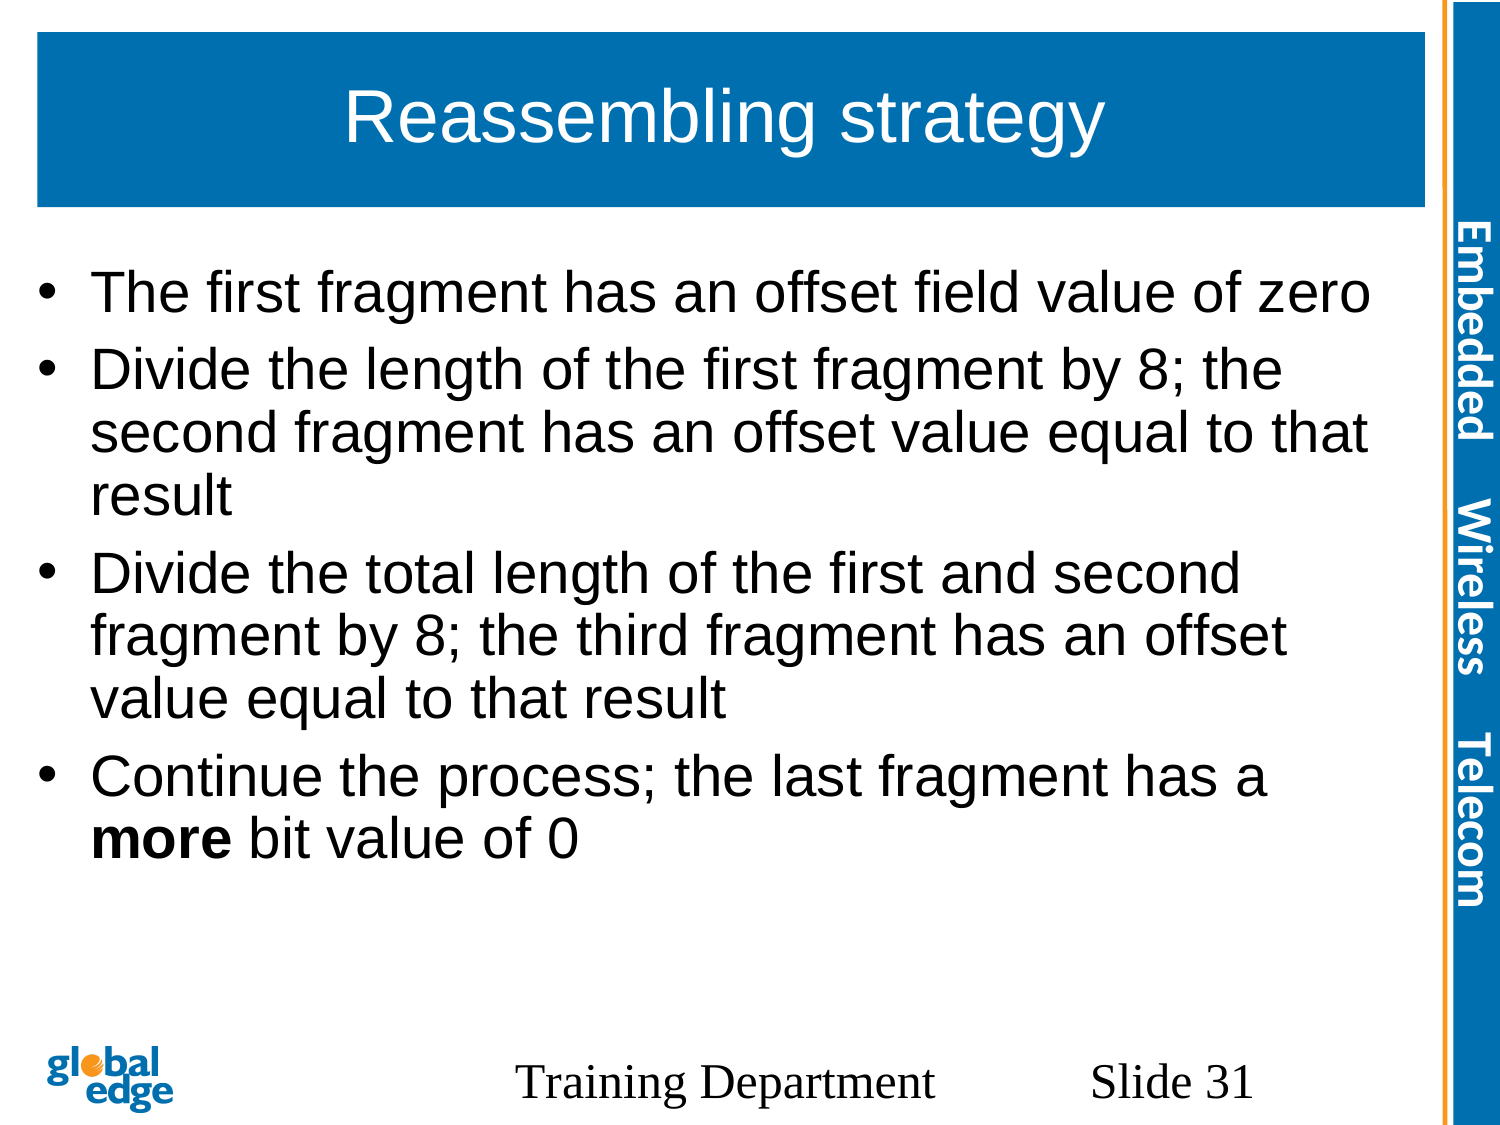

# Reassembling strategy
The first fragment has an offset field value of zero
Divide the length of the first fragment by 8; the second fragment has an offset value equal to that result
Divide the total length of the first and second fragment by 8; the third fragment has an offset value equal to that result
Continue the process; the last fragment has a more bit value of 0
31